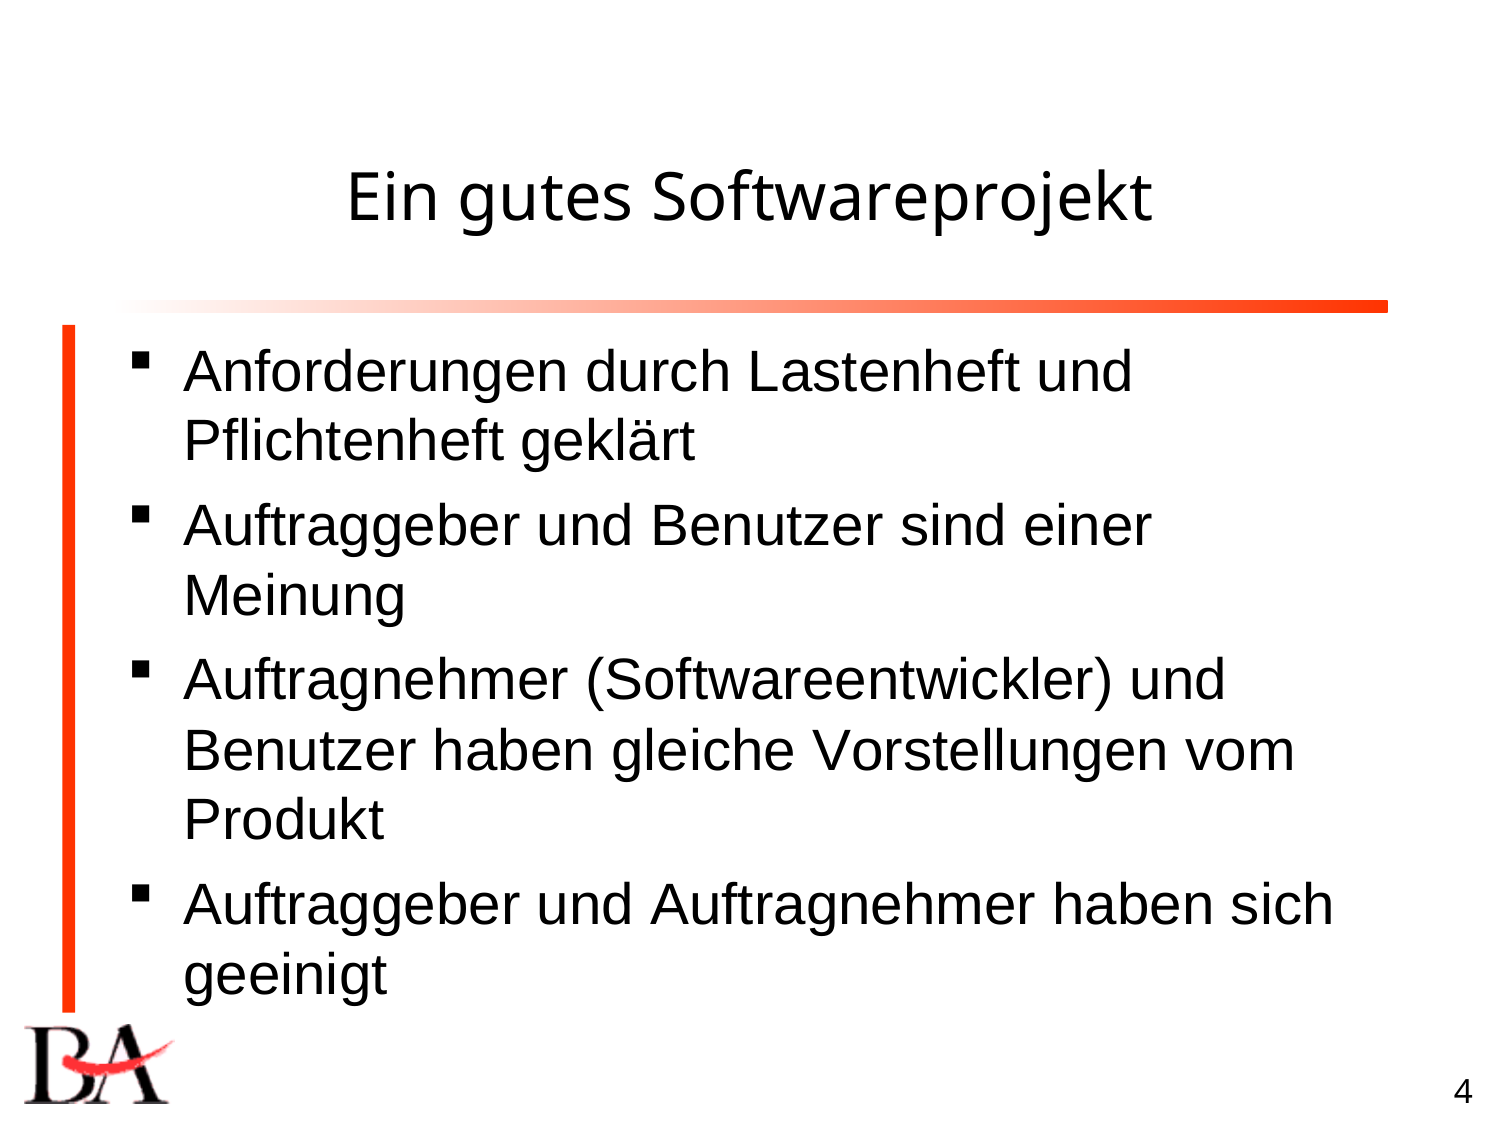

# Ein gutes Softwareprojekt
Anforderungen durch Lastenheft und Pflichtenheft geklärt
Auftraggeber und Benutzer sind einer Meinung
Auftragnehmer (Softwareentwickler) und Benutzer haben gleiche Vorstellungen vom Produkt
Auftraggeber und Auftragnehmer haben sich geeinigt